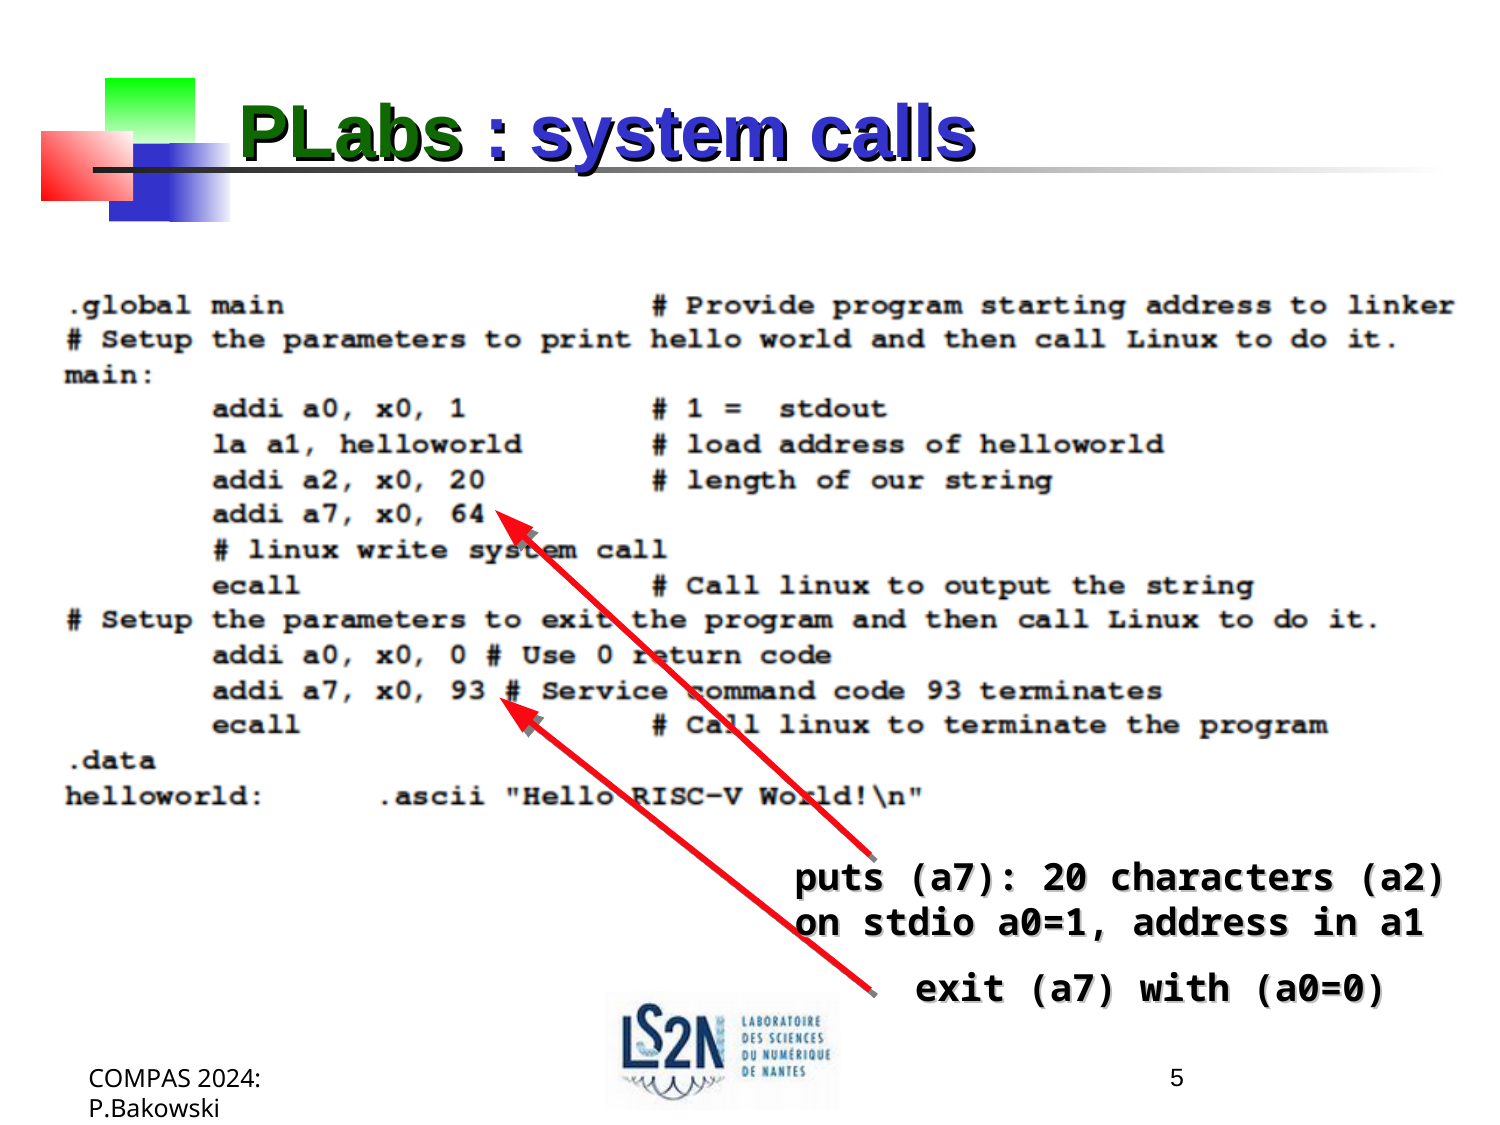

# PLabs : system calls
puts (a7): 20 characters (a2)
on stdio a0=1, address in a1
exit (a7) with (a0=0)
5